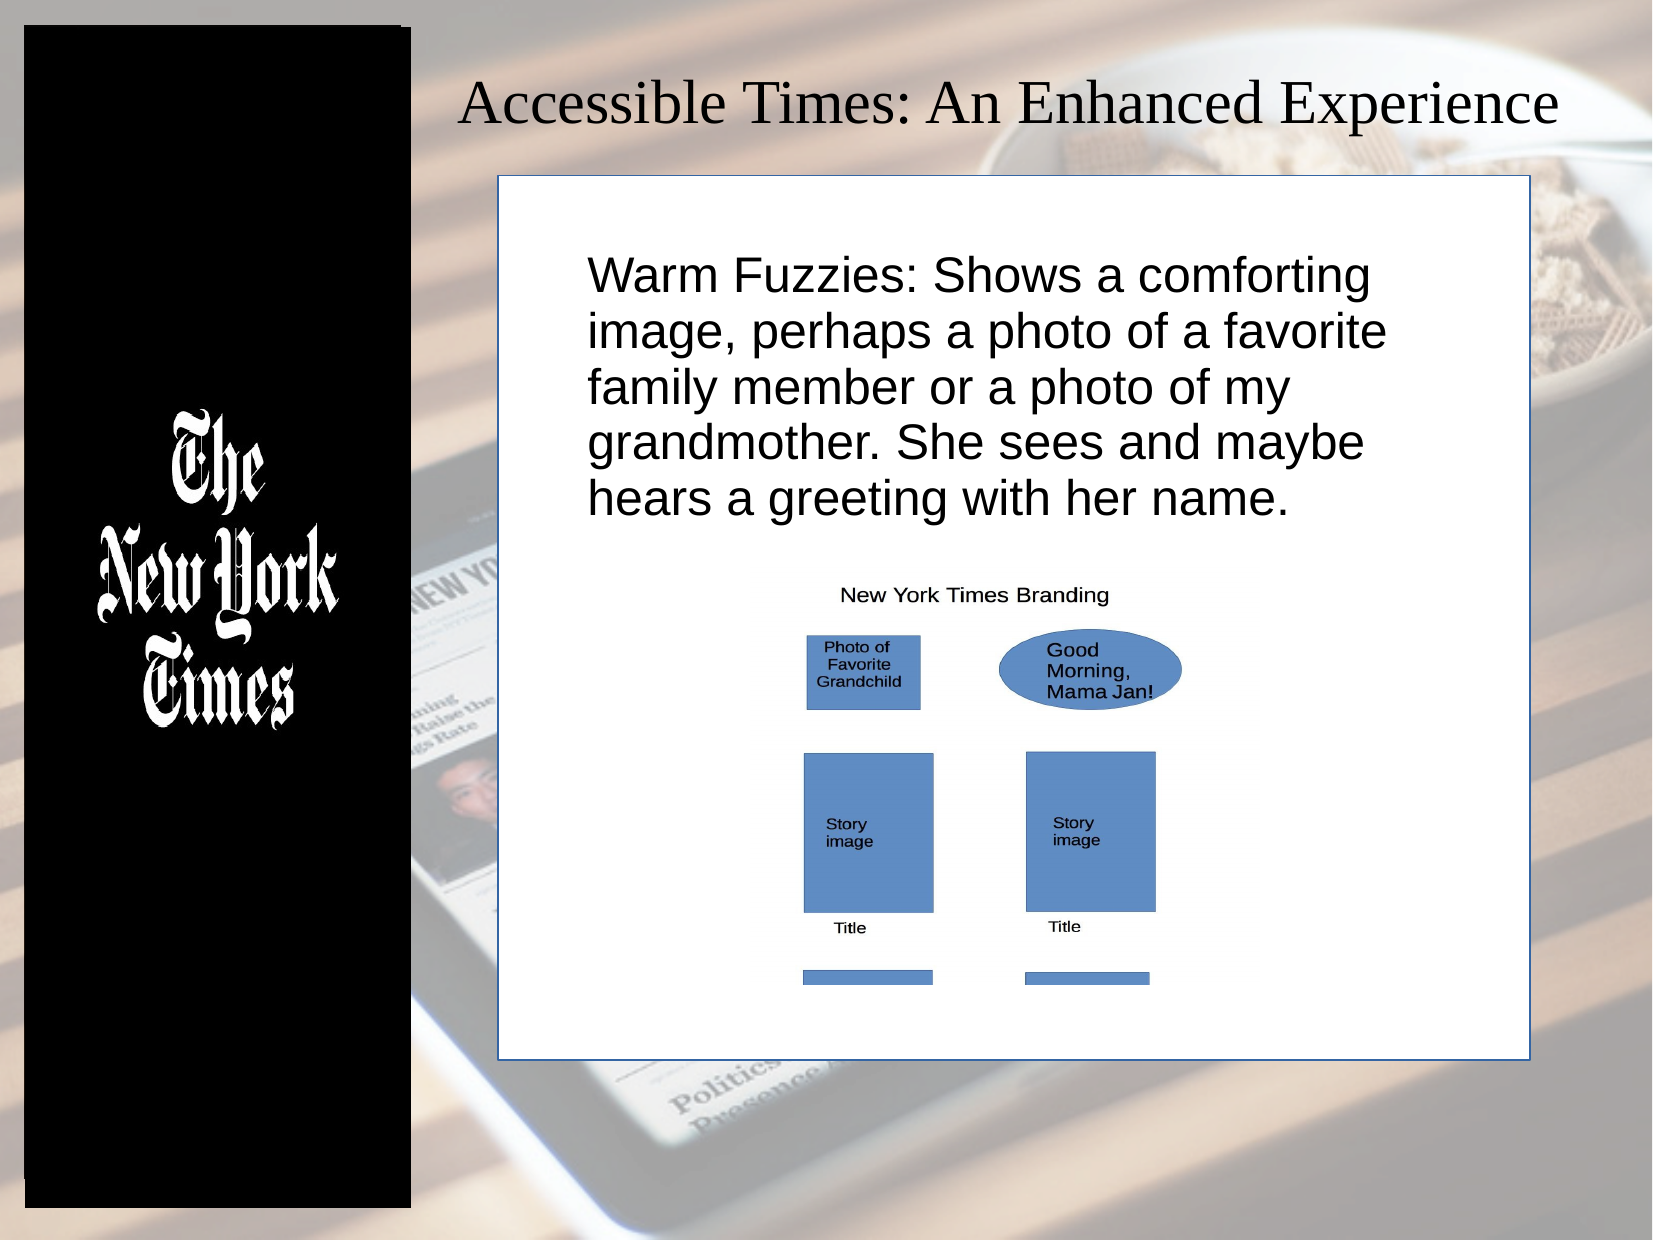

Accessible Times: An Enhanced Experience
Warm Fuzzies: Shows a comforting image, perhaps a photo of a favorite family member or a photo of my grandmother. She sees and maybe hears a greeting with her name.